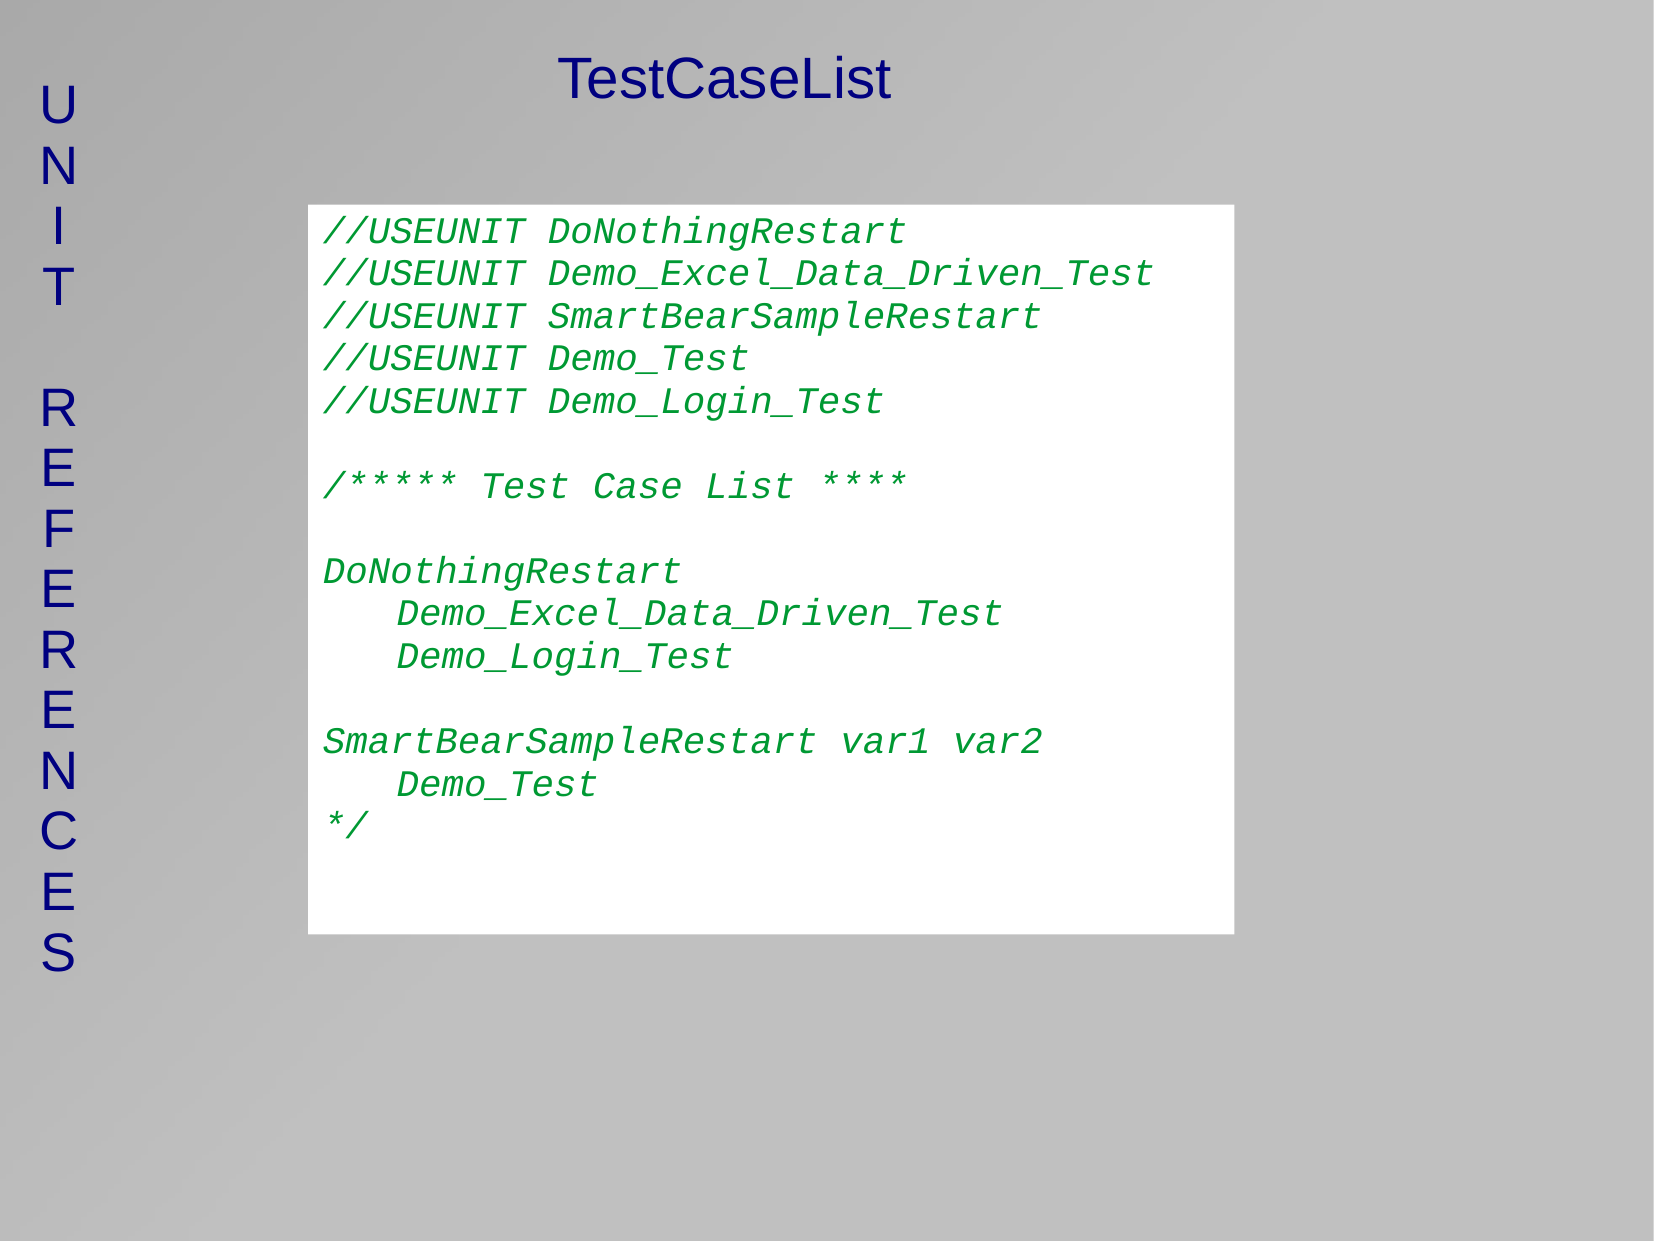

TestCaseList
UNI T REFERENCES
//USEUNIT DoNothingRestart
//USEUNIT Demo_Excel_Data_Driven_Test
//USEUNIT SmartBearSampleRestart
//USEUNIT Demo_Test
//USEUNIT Demo_Login_Test
/***** Test Case List ****
DoNothingRestart
	Demo_Excel_Data_Driven_Test
 	Demo_Login_Test
SmartBearSampleRestart var1 var2
	Demo_Test
*/